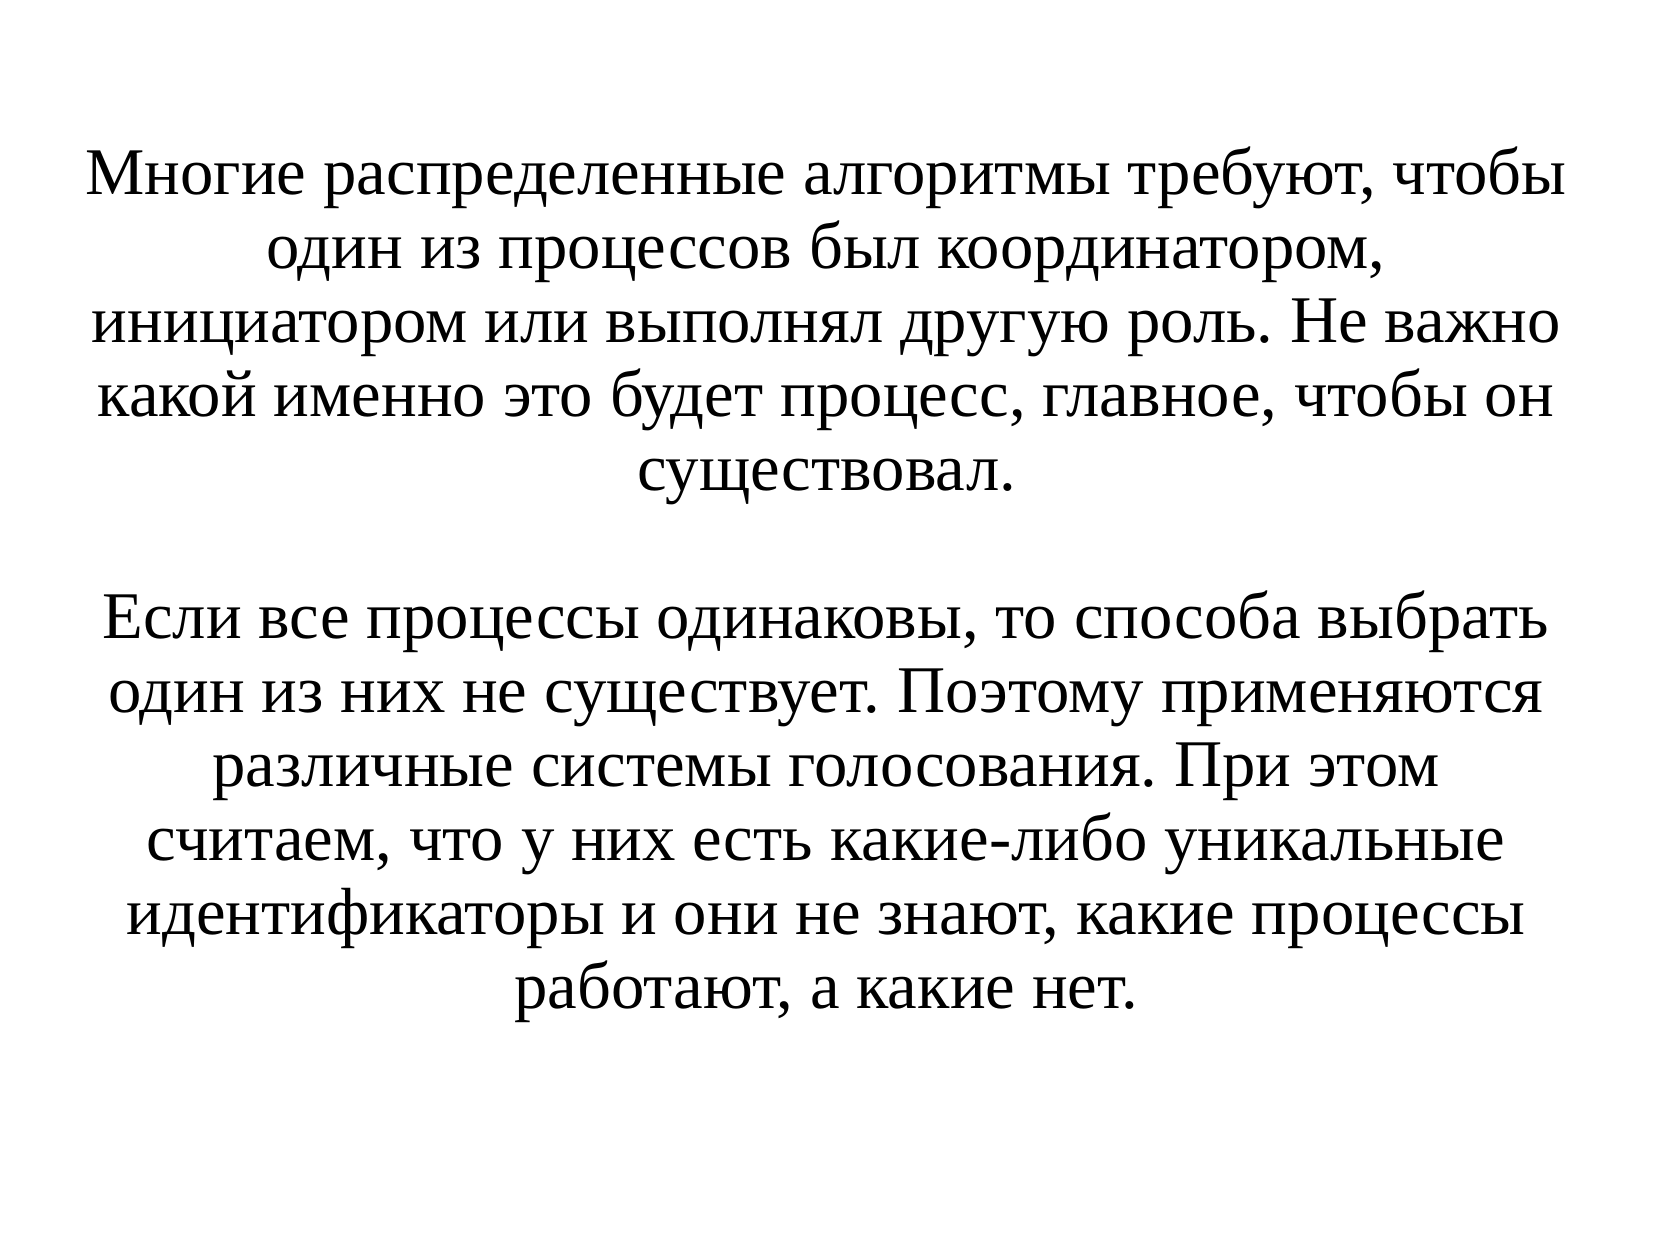

# Многие распределенные алгоритмы требуют, чтобы один из процессов был координатором, инициатором или выполнял другую роль. Не важно какой именно это будет процесс, главное, чтобы он существовал.
Если все процессы одинаковы, то способа выбрать один из них не существует. Поэтому применяются различные системы голосования. При этом считаем, что у них есть какие-либо уникальные идентификаторы и они не знают, какие процессы работают, а какие нет.